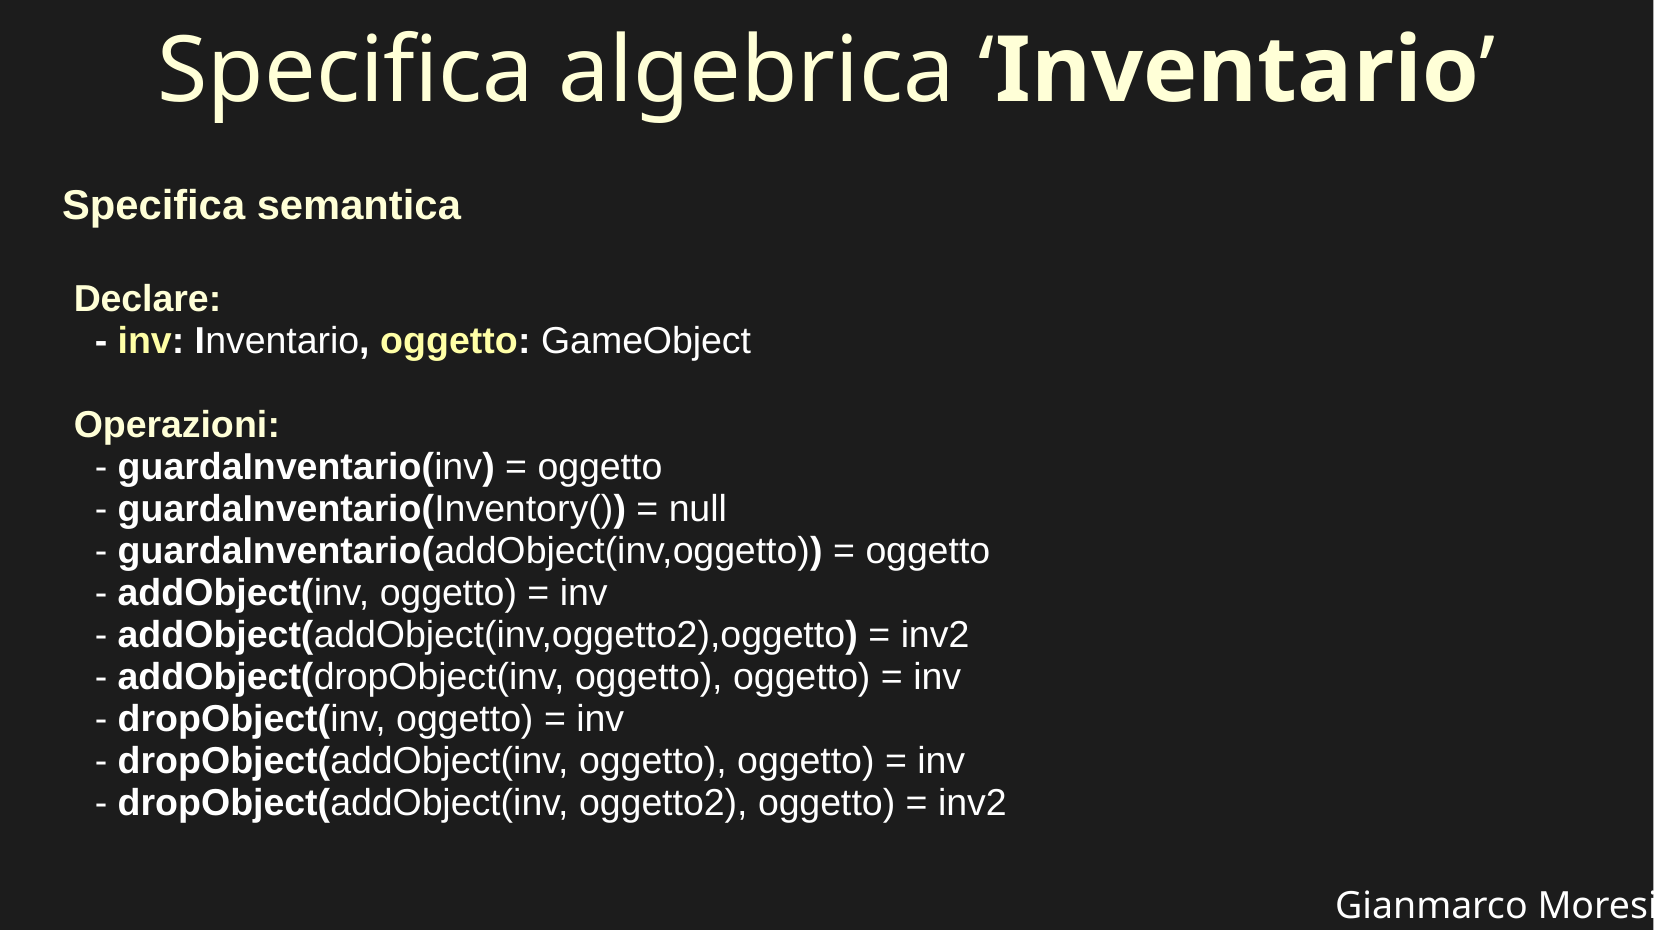

# Specifica algebrica ‘Inventario’
Specifica semantica
Declare:
 - inv: Inventario, oggetto: GameObject
Operazioni:
 - guardaInventario(inv) = oggetto
 - guardaInventario(Inventory()) = null
 - guardaInventario(addObject(inv,oggetto)) = oggetto
 - addObject(inv, oggetto) = inv
 - addObject(addObject(inv,oggetto2),oggetto) = inv2
 - addObject(dropObject(inv, oggetto), oggetto) = inv
 - dropObject(inv, oggetto) = inv
 - dropObject(addObject(inv, oggetto), oggetto) = inv
 - dropObject(addObject(inv, oggetto2), oggetto) = inv2
Gianmarco Moresi